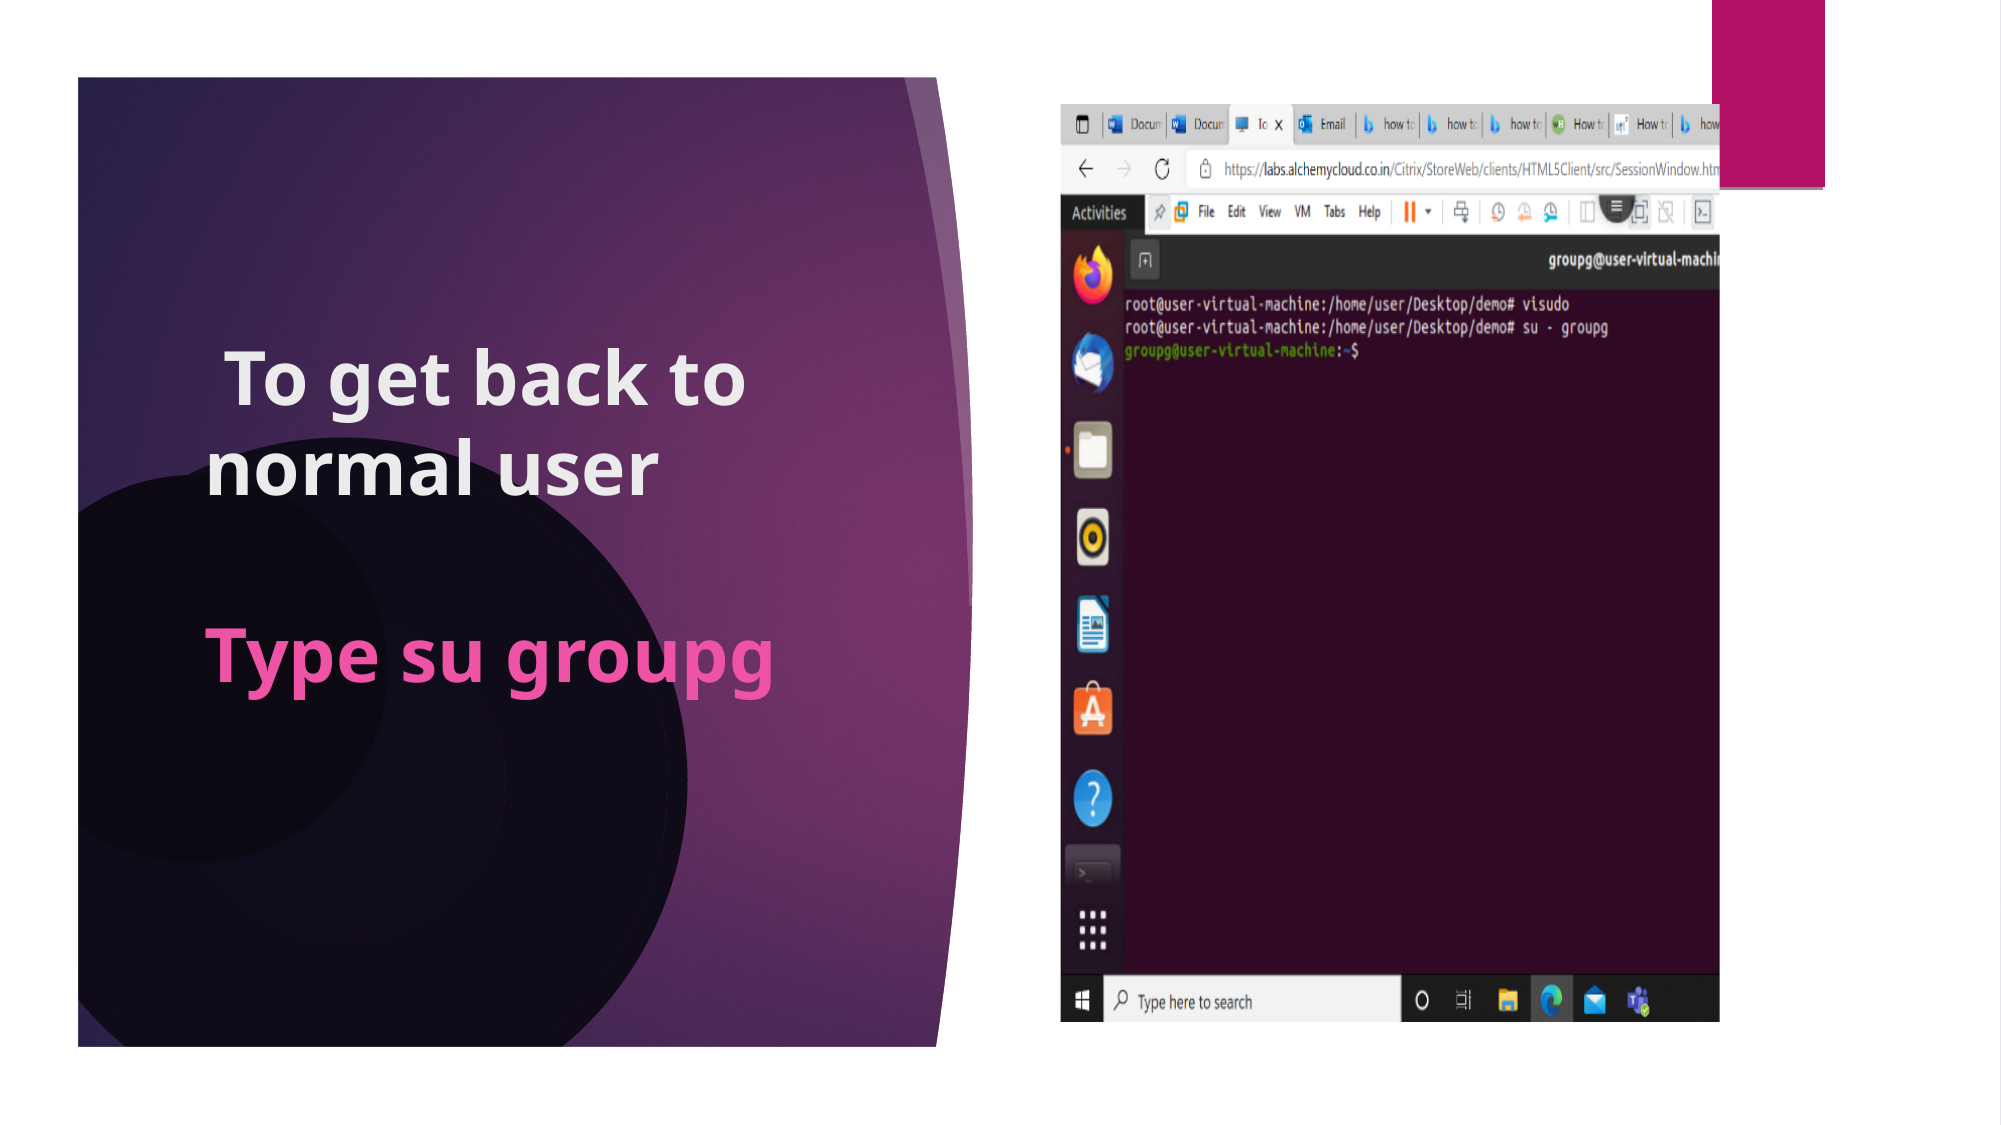

# To get back to normal user
Type su groupg